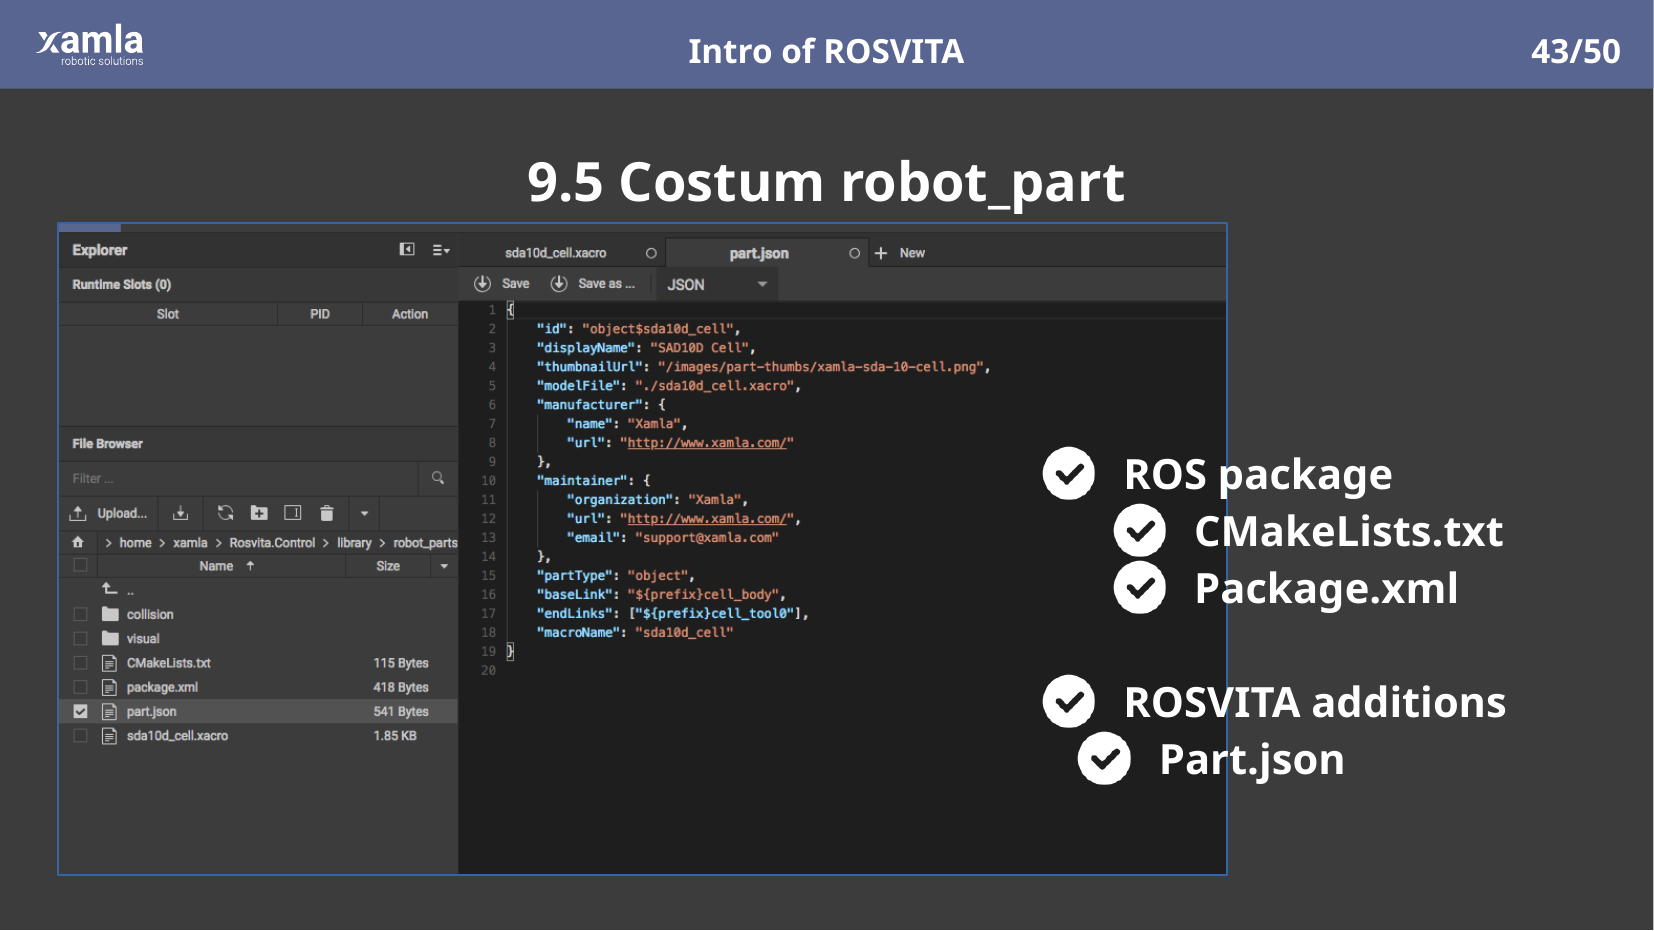

Intro of ROSVITA
43/50
9.5 Costum robot_part
ROS package
CMakeLists.txt
Package.xml
ROSVITA additions
Part.json